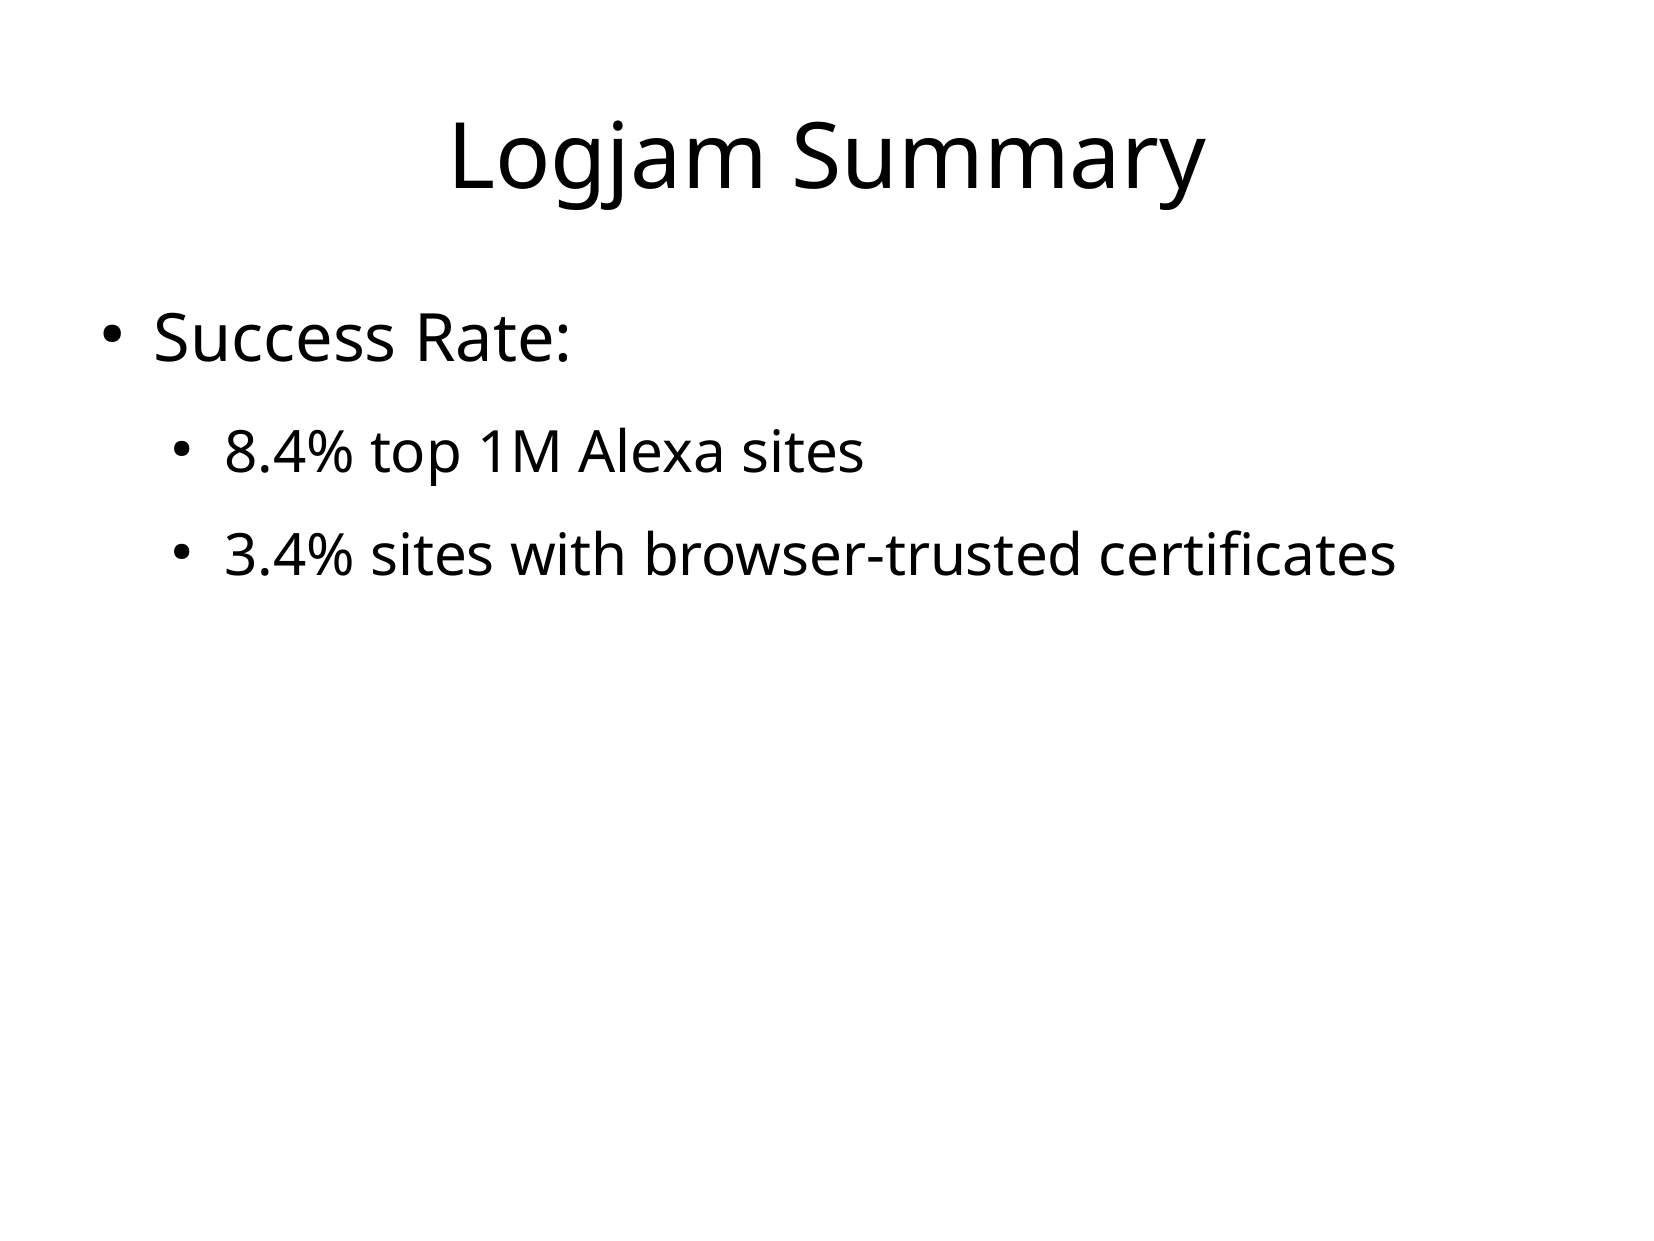

# Logjam Summary
Success Rate:
8.4% top 1M Alexa sites
3.4% sites with browser-trusted certificates